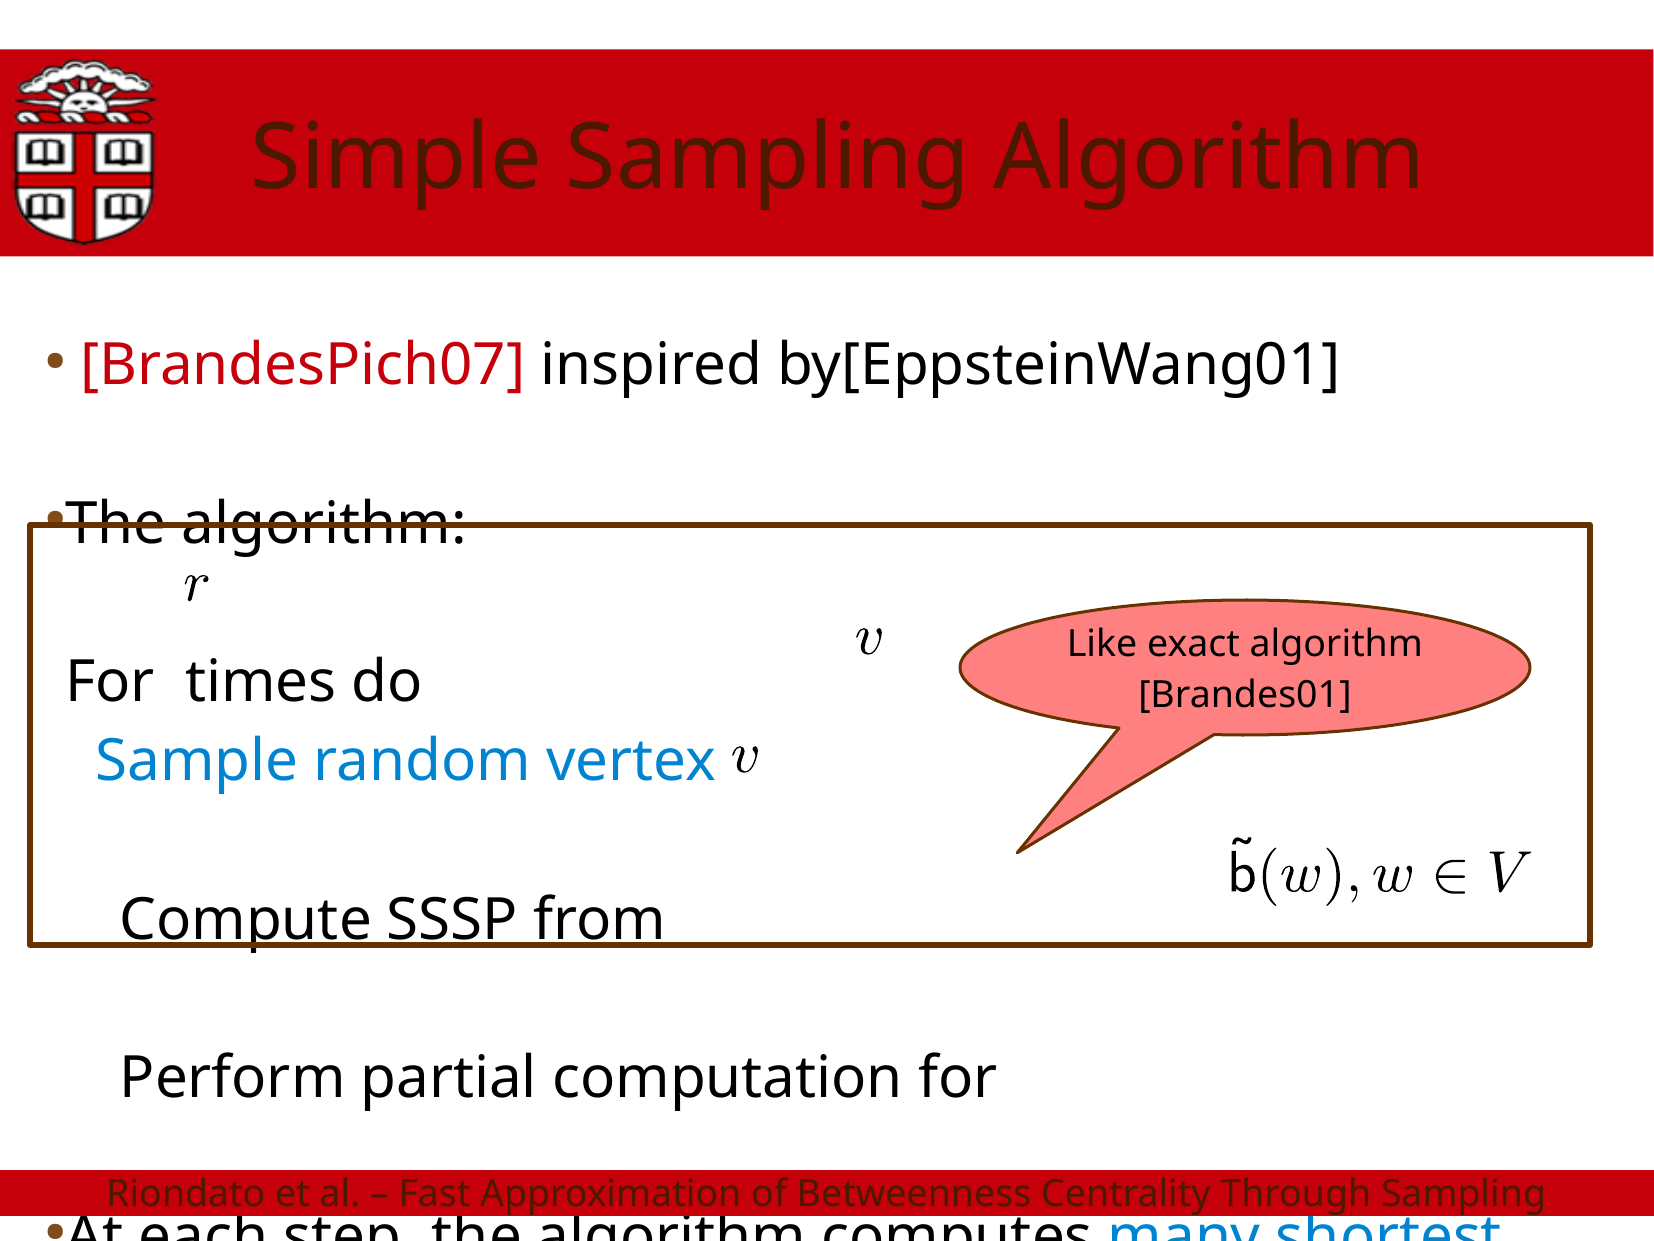

# Simple Sampling Algorithm
[BrandesPich07] inspired by[EppsteinWang01]
The algorithm:
For times do
 Sample random vertex
	Compute SSSP from
	Perform partial computation for
At each step, the algorithm computes many shortest paths (at least n-1 for a connected, undirected graph)
Like exact algorithm
[Brandes01]
Riondato et al. – Fast Approximation of Betweenness Centrality Through Sampling